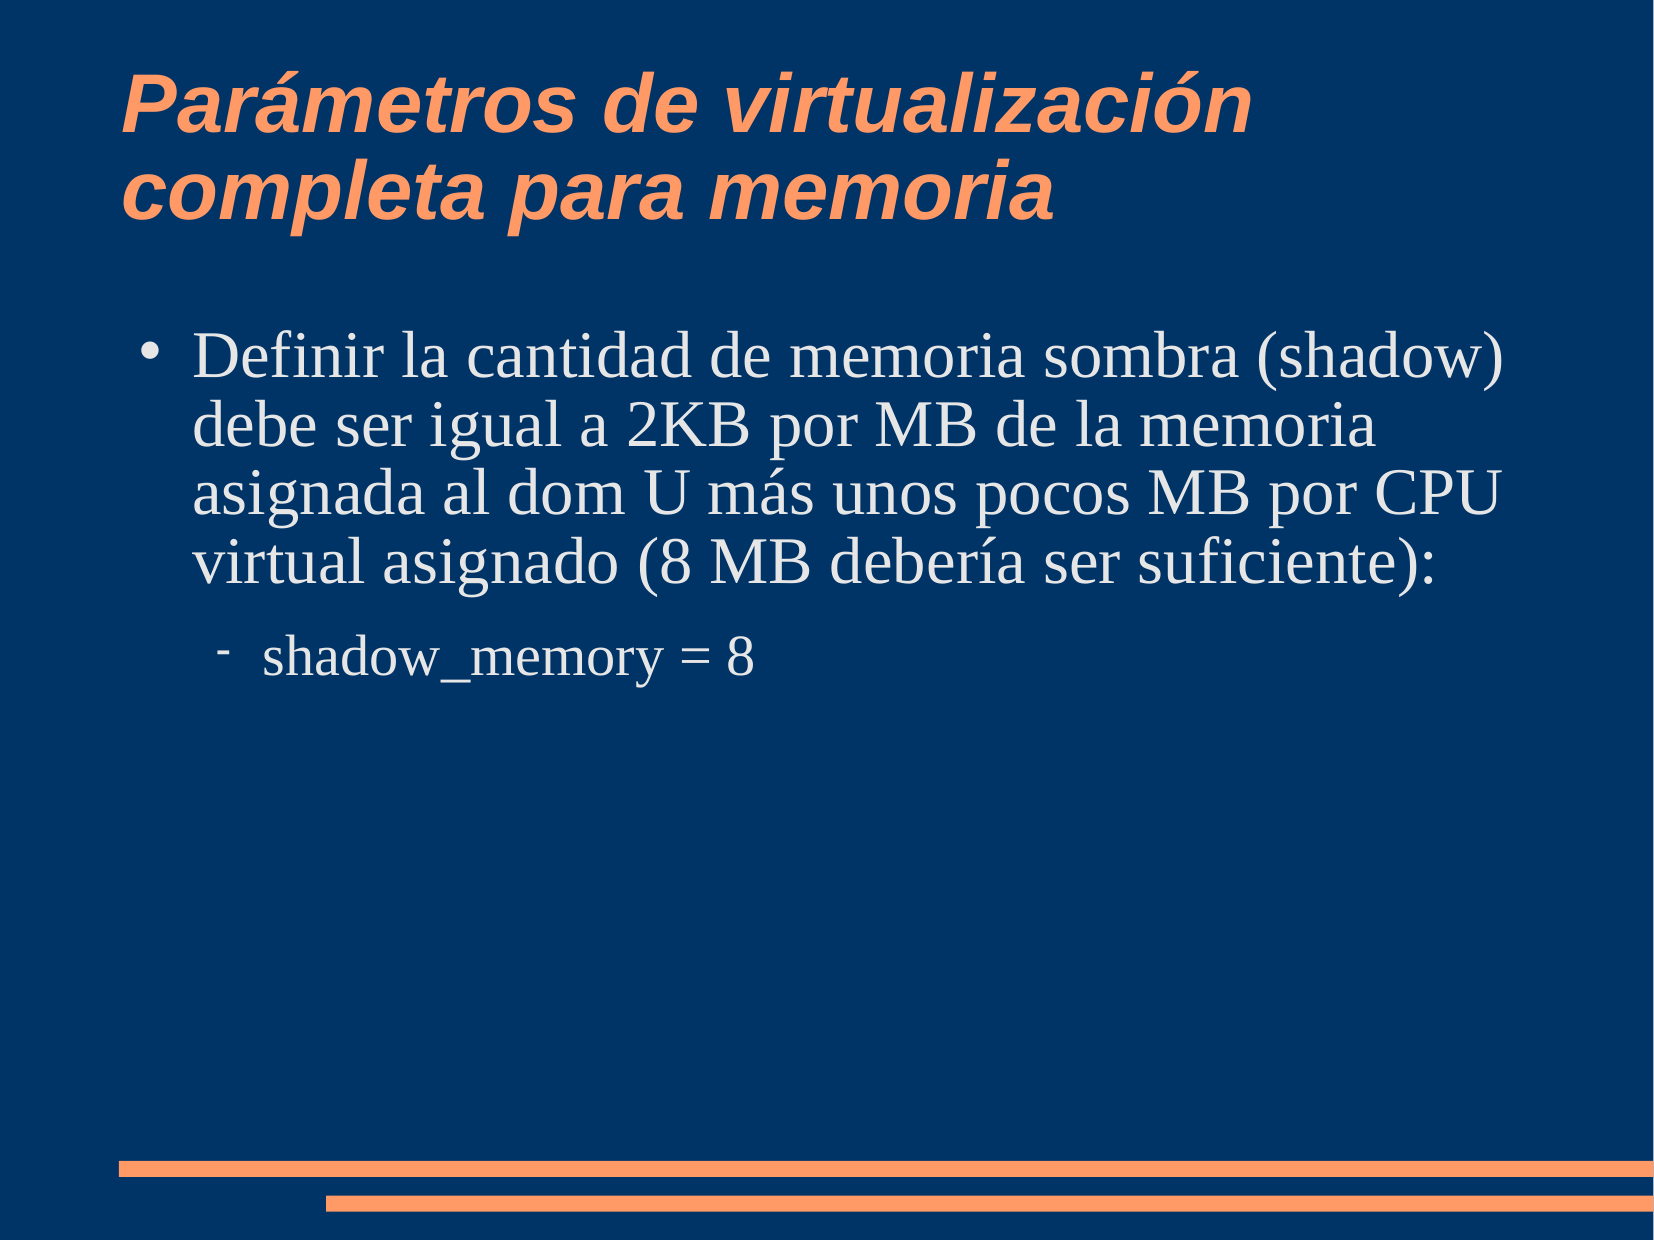

# Parámetros de virtualización completa para memoria
Definir la cantidad de memoria sombra (shadow) debe ser igual a 2KB por MB de la memoria asignada al dom U más unos pocos MB por CPU virtual asignado (8 MB debería ser suficiente):
shadow_memory = 8